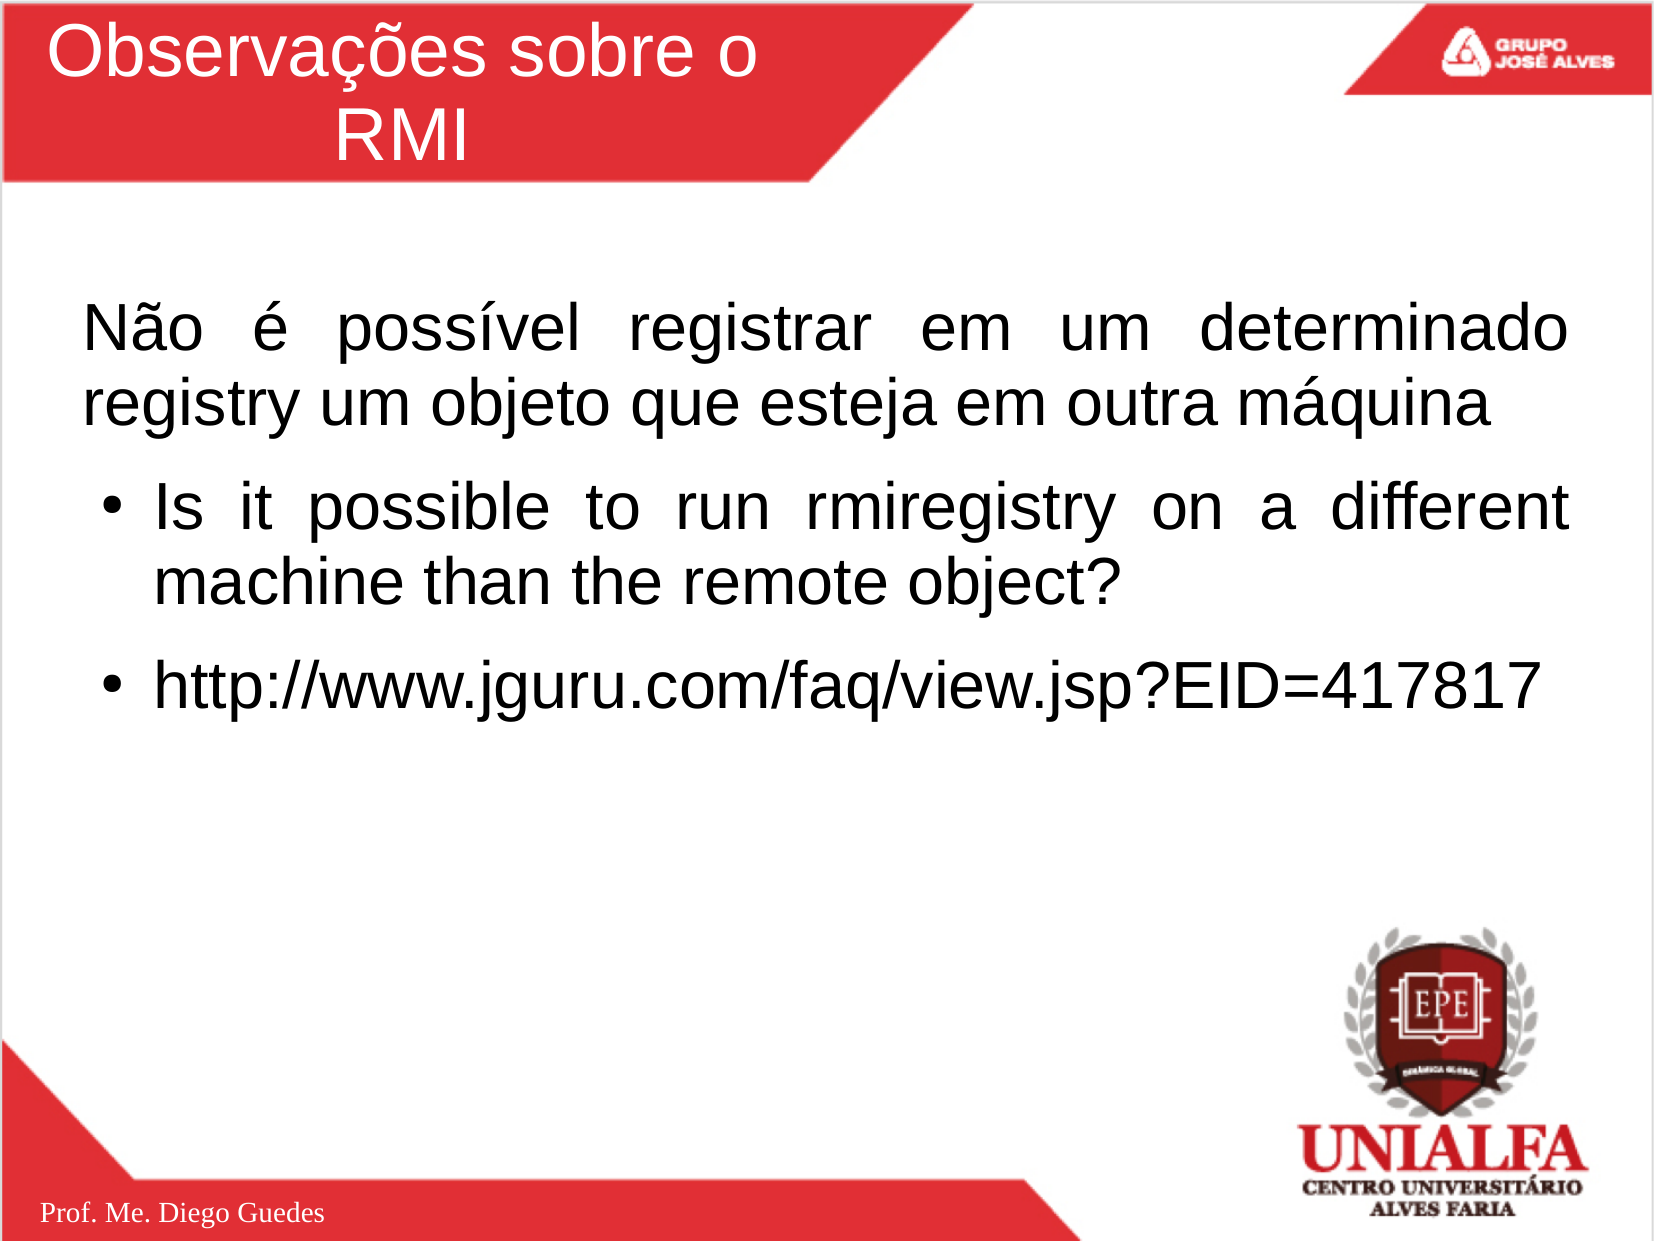

# Observações sobre o RMI
Não é possível registrar em um determinado registry um objeto que esteja em outra máquina
Is it possible to run rmiregistry on a different machine than the remote object?
http://www.jguru.com/faq/view.jsp?EID=417817